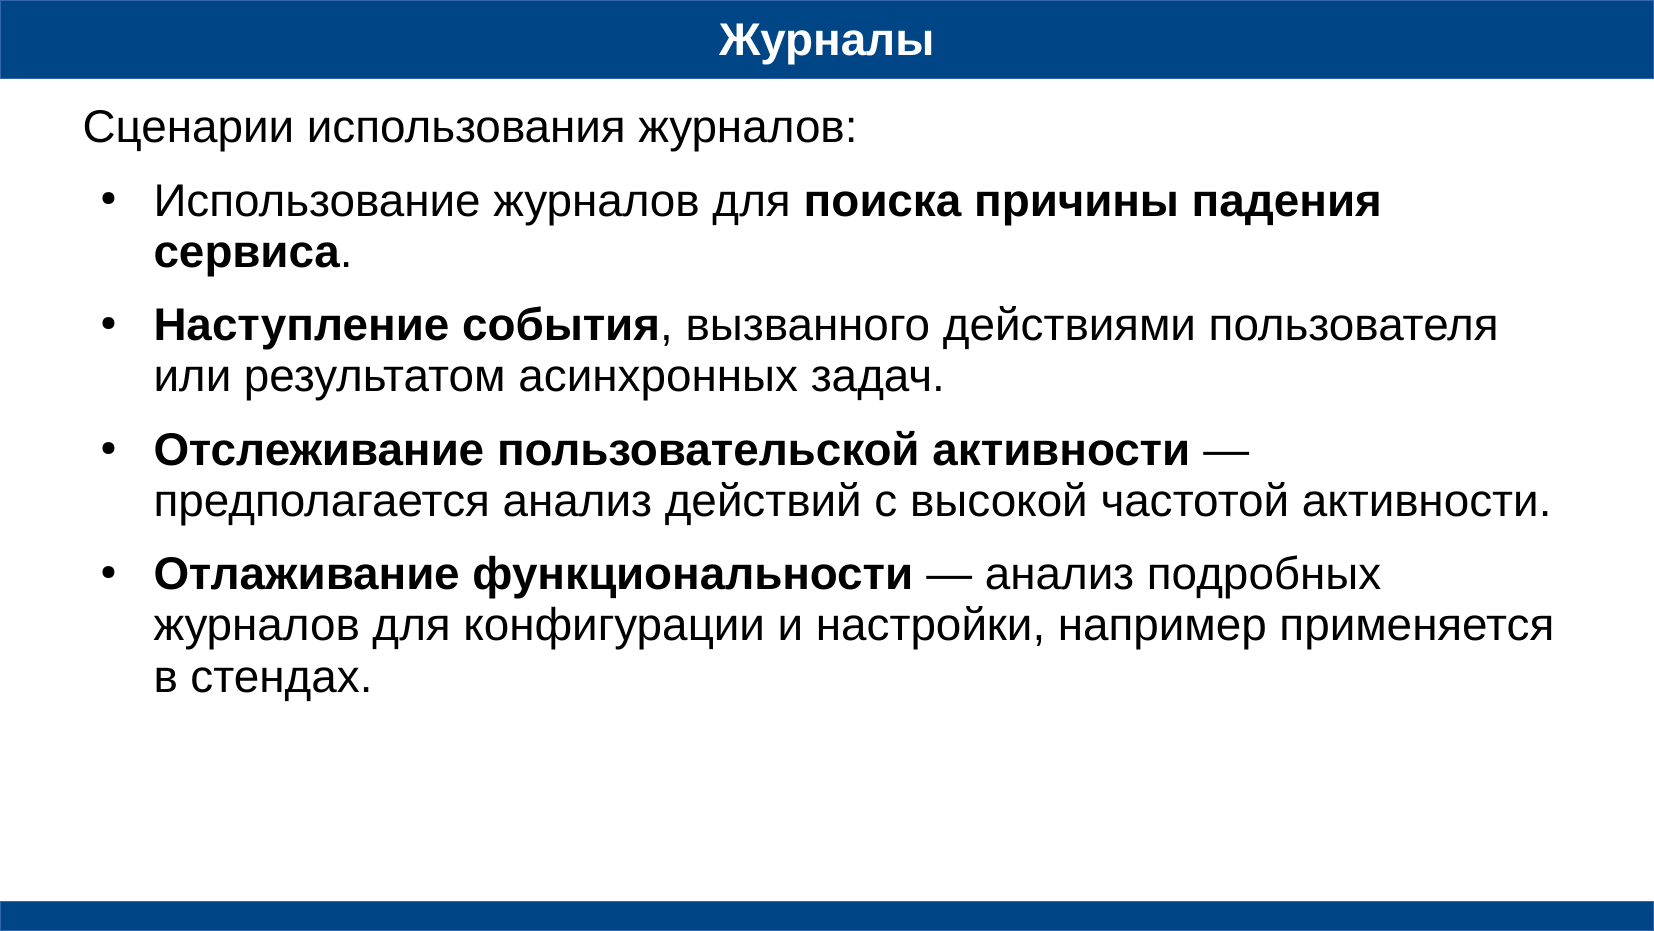

# Журналы
Сценарии использования журналов:
Использование журналов для поиска причины падения сервиса.
Наступление события, вызванного действиями пользователя или результатом асинхронных задач.
Отслеживание пользовательской активности — предполагается анализ действий с высокой частотой активности.
Отлаживание функциональности — анализ подробных журналов для конфигурации и настройки, например применяется в стендах.